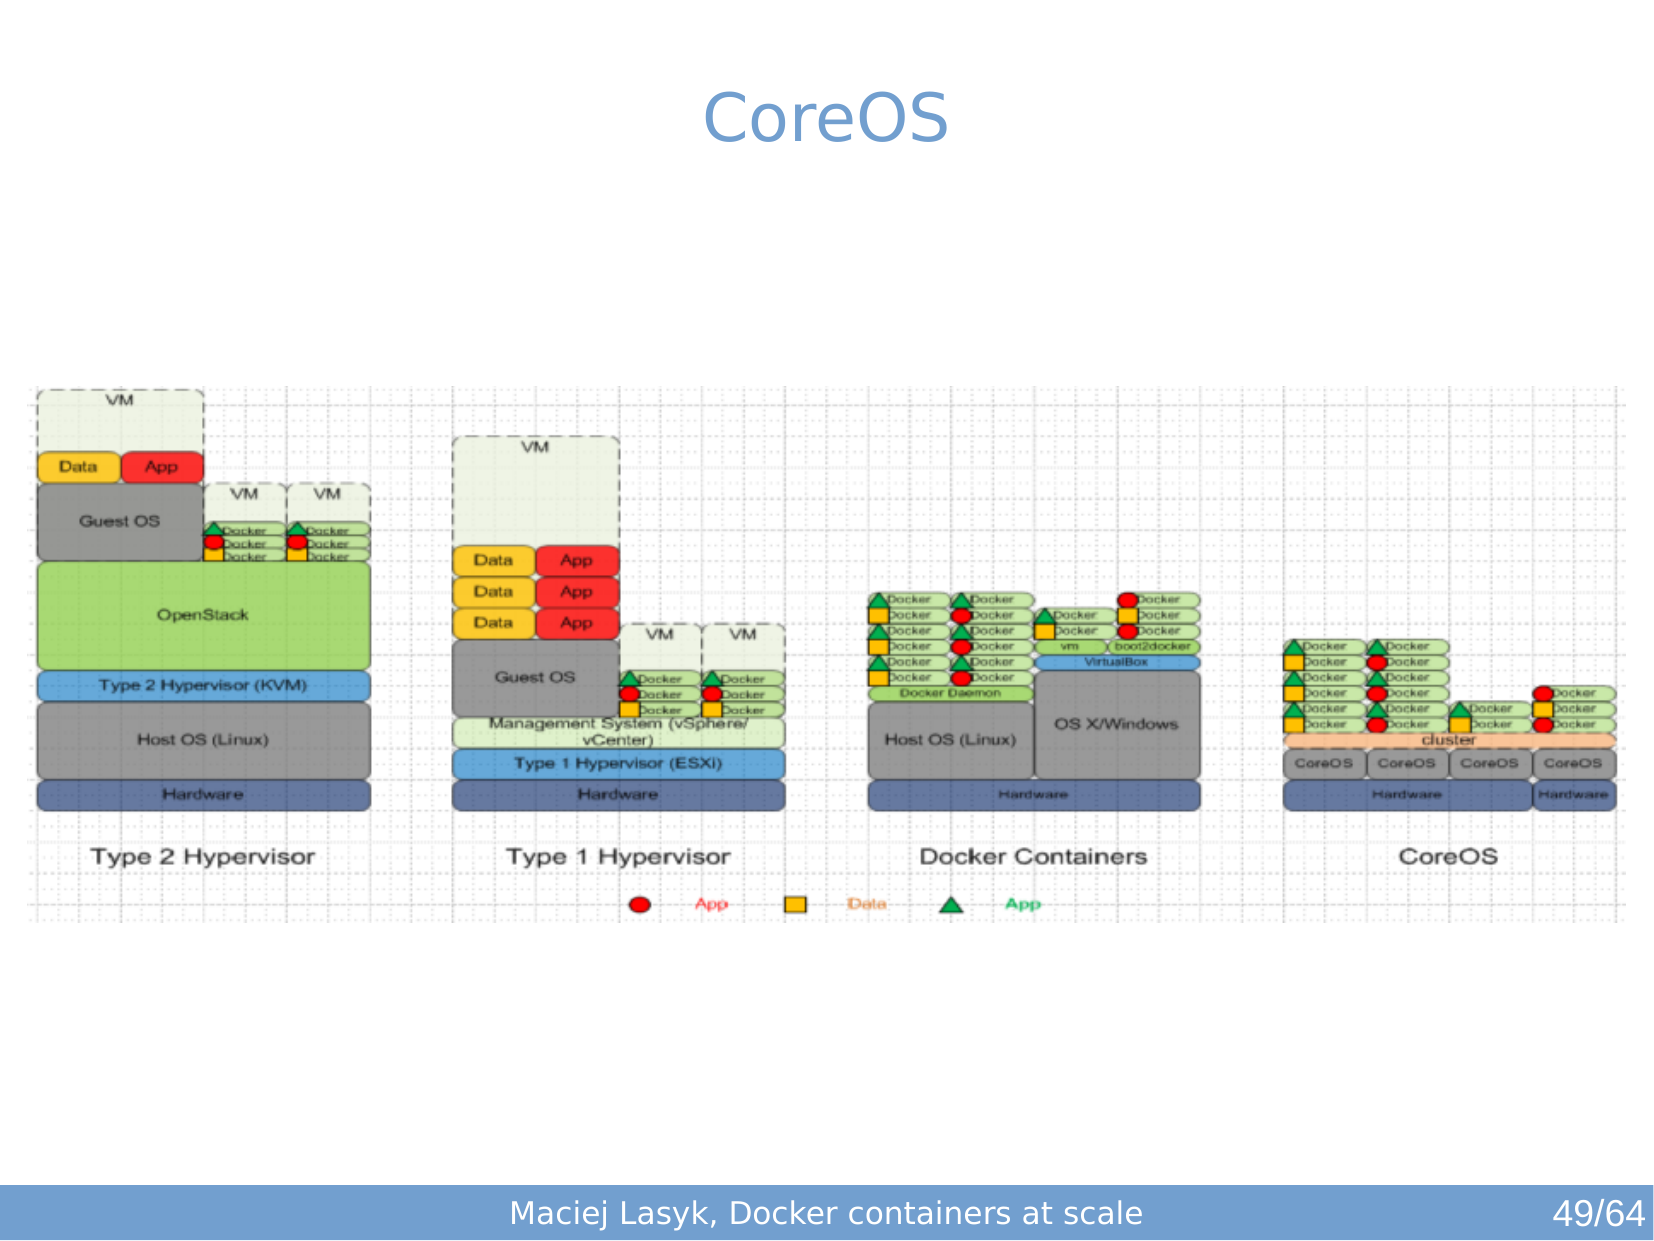

CoreOS
 49/64
Maciej Lasyk, Docker containers at scale